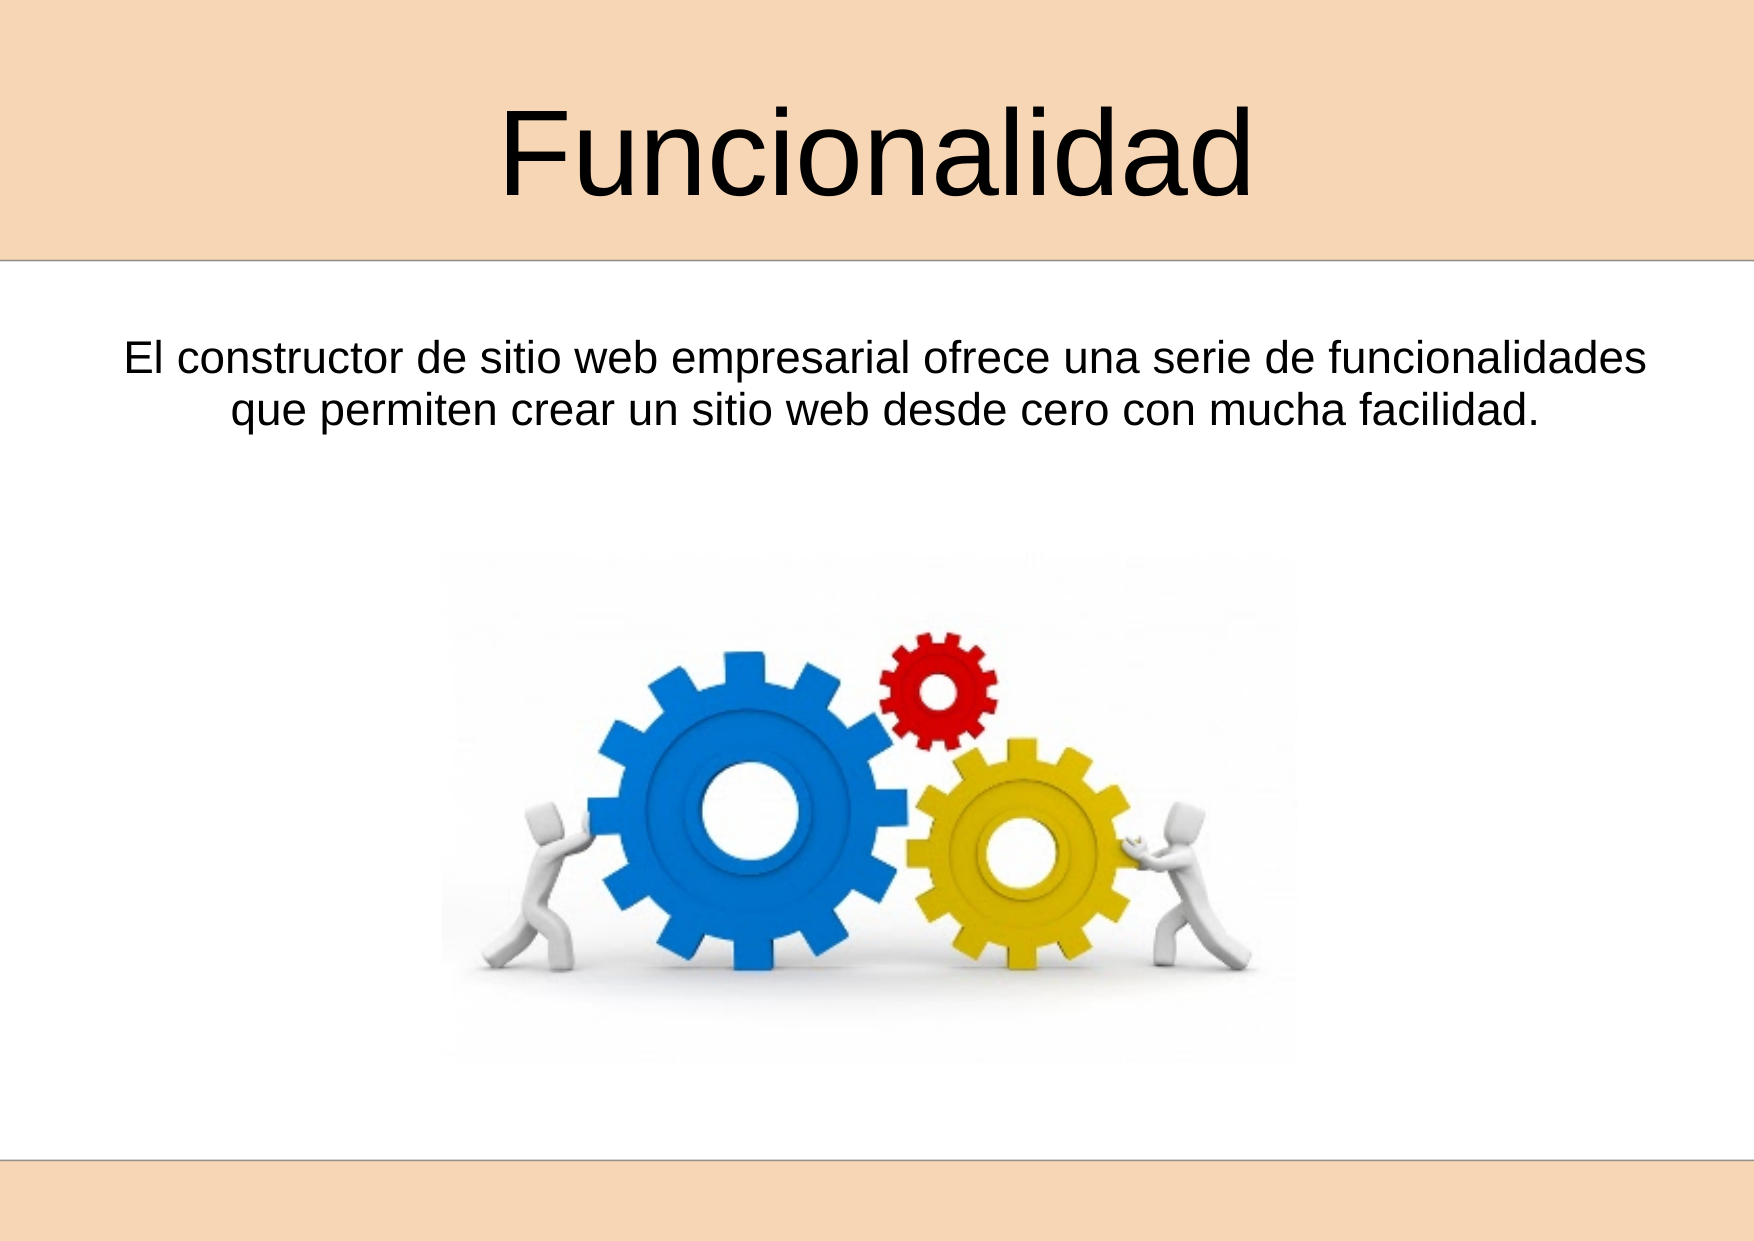

# Funcionalidad
El constructor de sitio web empresarial ofrece una serie de funcionalidades que permiten crear un sitio web desde cero con mucha facilidad.